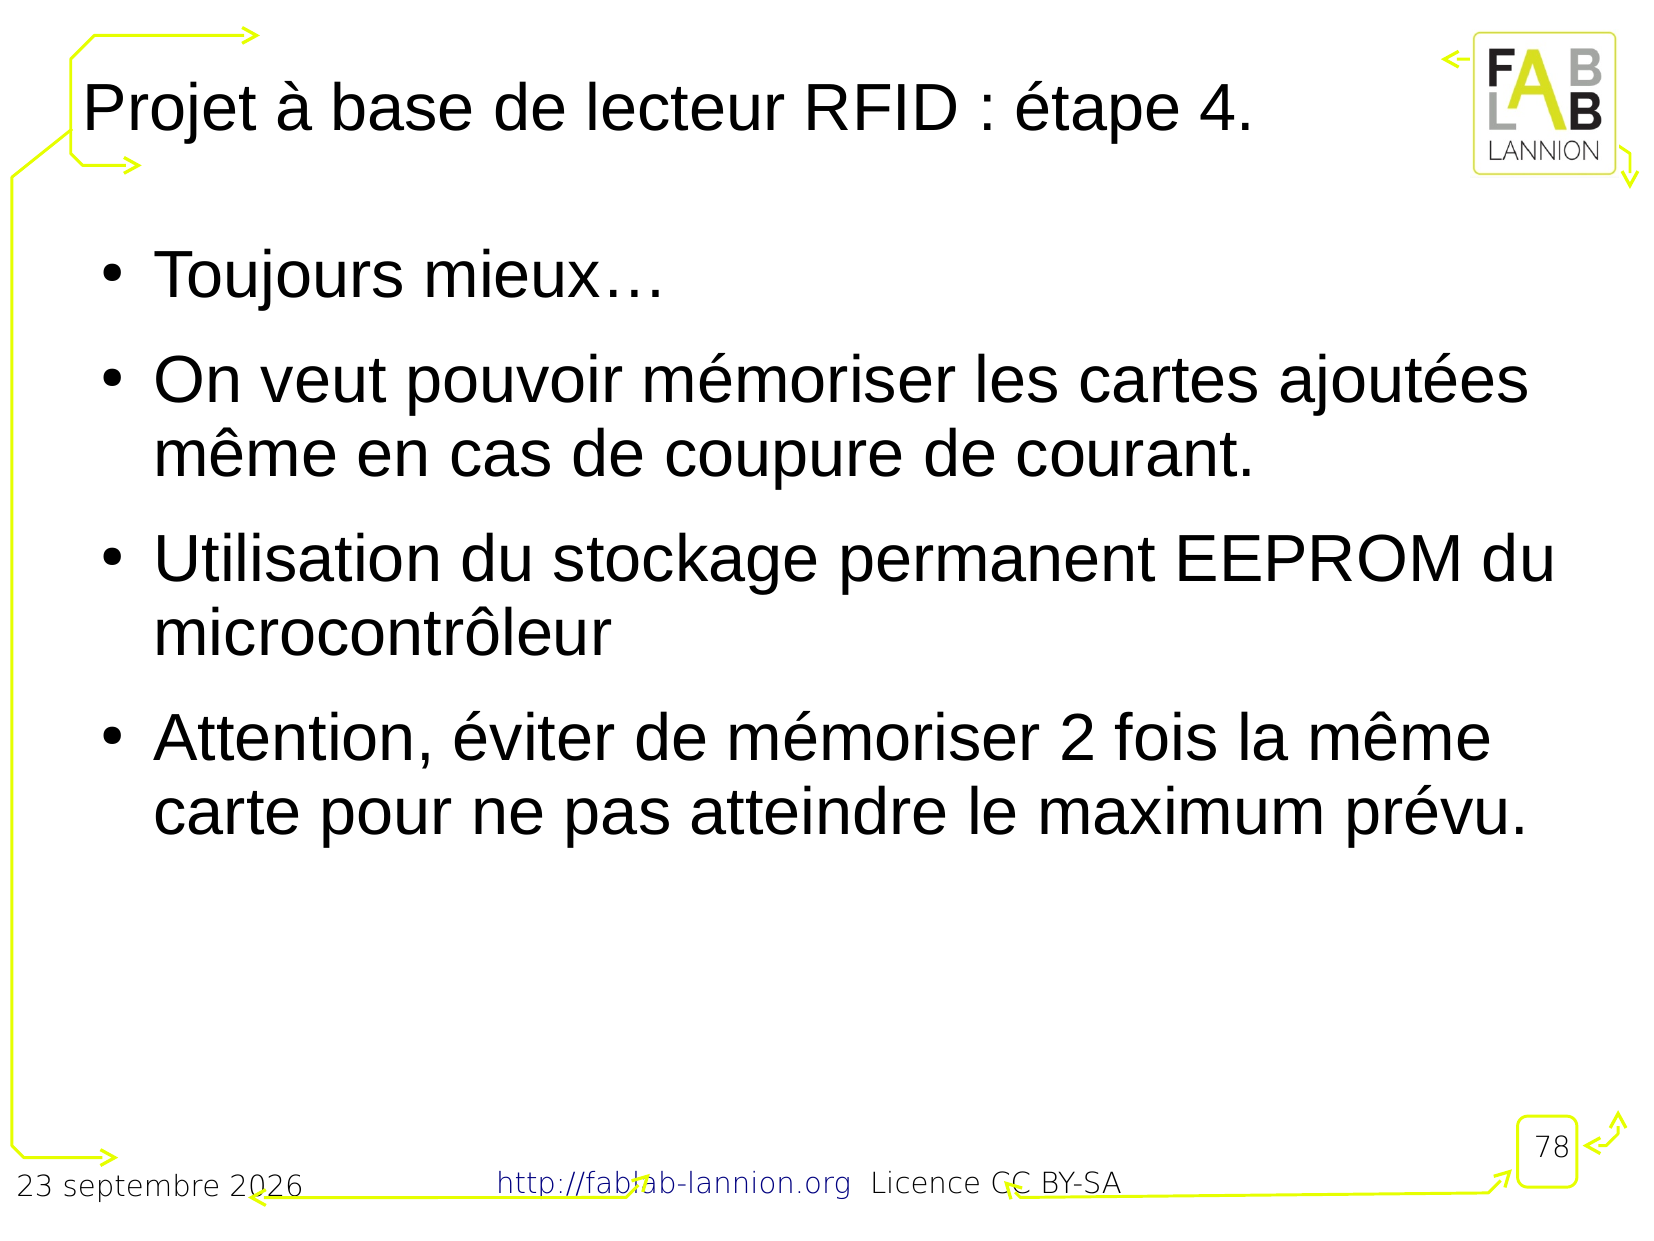

# Projet à base de lecteur RFID : étape 4.
Toujours mieux…
On veut pouvoir mémoriser les cartes ajoutées même en cas de coupure de courant.
Utilisation du stockage permanent EEPROM du microcontrôleur
Attention, éviter de mémoriser 2 fois la même carte pour ne pas atteindre le maximum prévu.
78